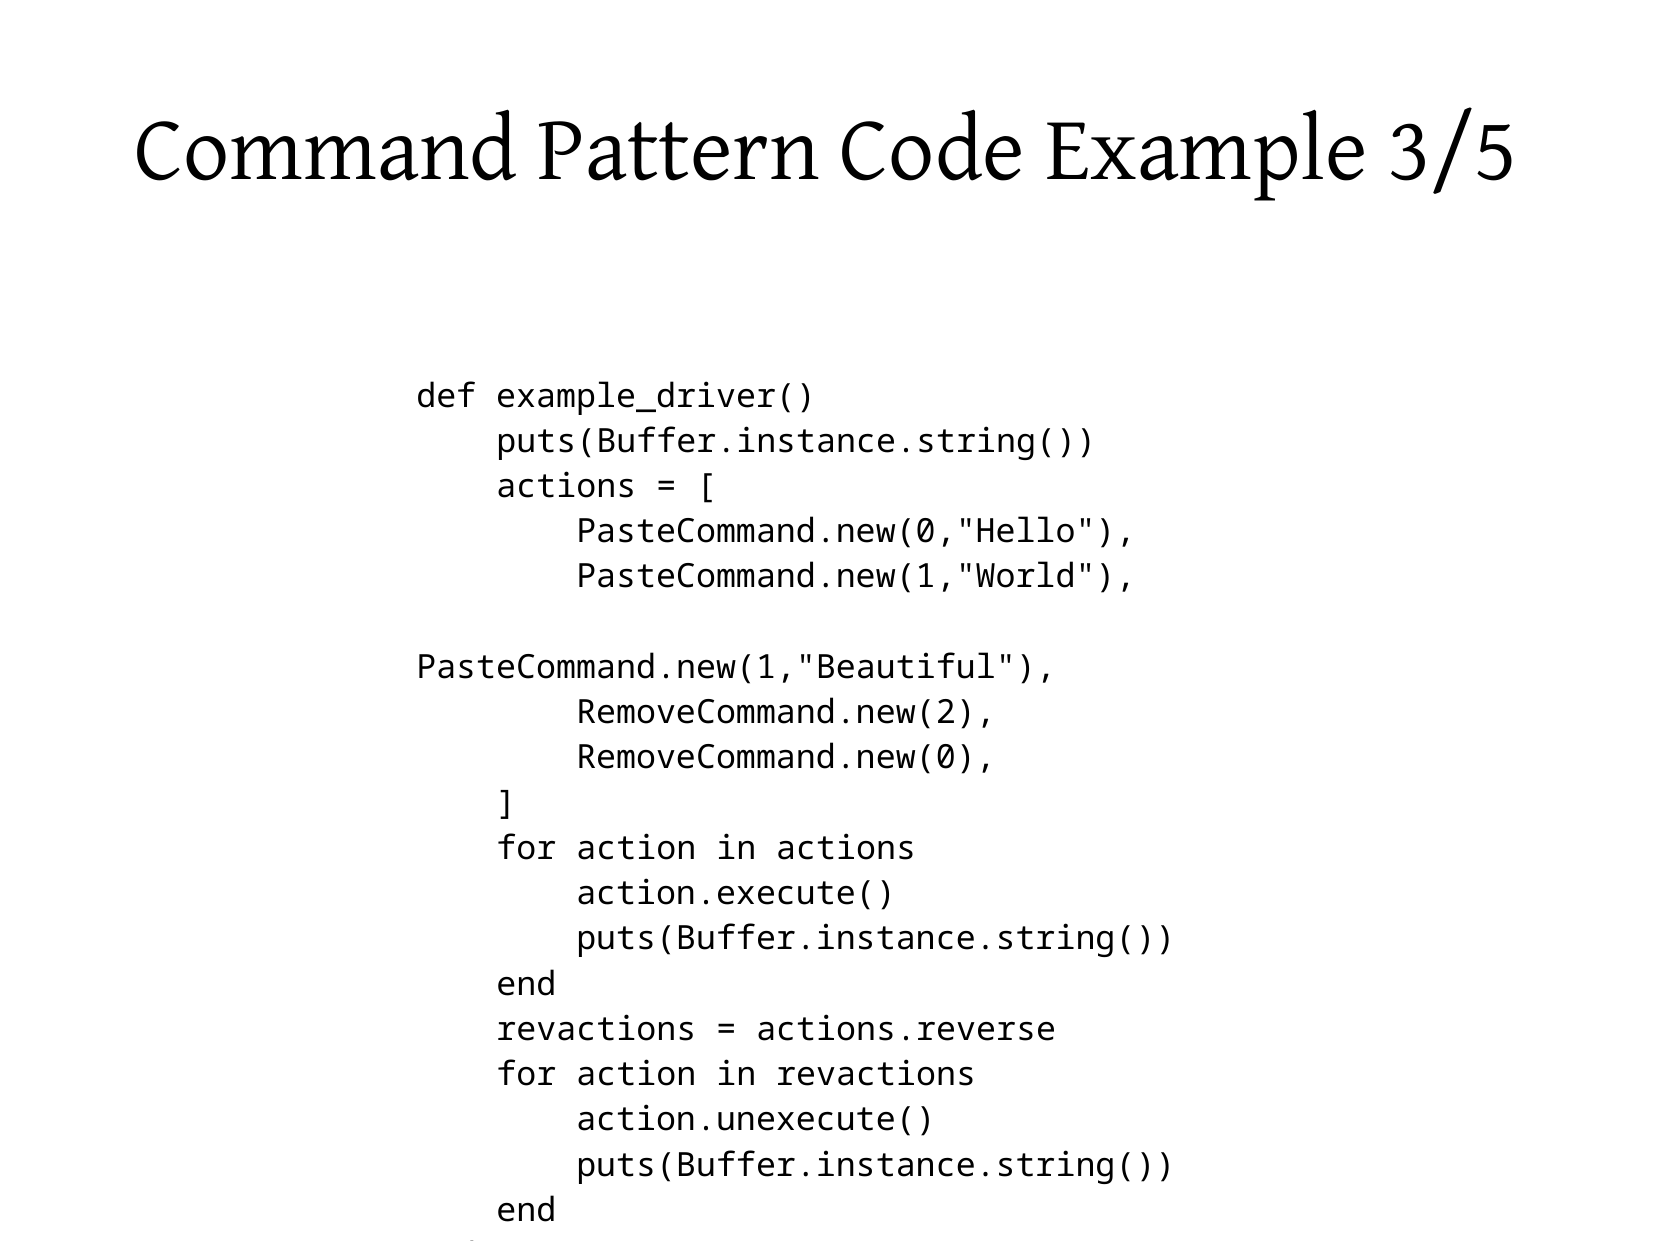

# Command Pattern Code Example 3/5
def example_driver()
 puts(Buffer.instance.string())
 actions = [
 PasteCommand.new(0,"Hello"),
 PasteCommand.new(1,"World"),
 PasteCommand.new(1,"Beautiful"),
 RemoveCommand.new(2),
 RemoveCommand.new(0),
 ]
 for action in actions
 action.execute()
 puts(Buffer.instance.string())
 end
 revactions = actions.reverse
 for action in revactions
 action.unexecute()
 puts(Buffer.instance.string())
 end
end